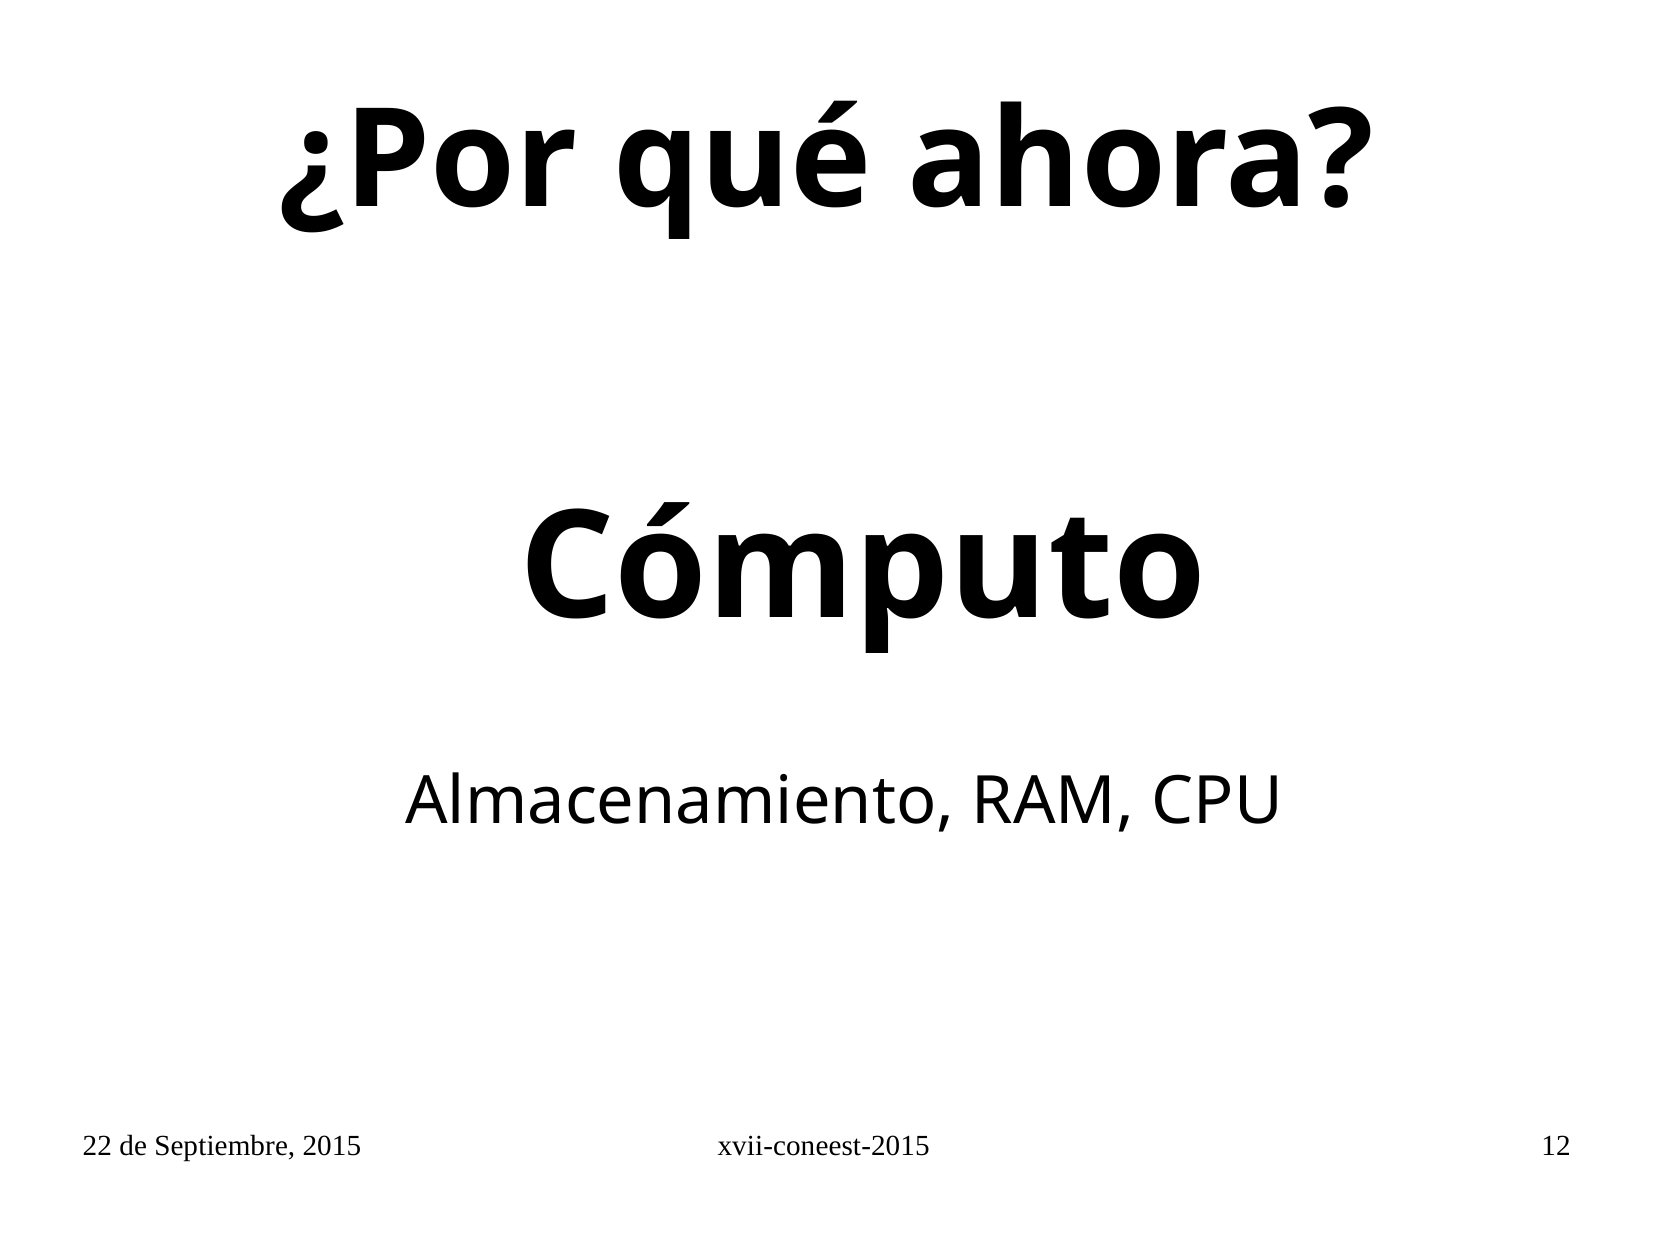

# ¿Por qué ahora?
Cómputo
Almacenamiento, RAM, CPU
22 de Septiembre, 2015
xvii-coneest-2015
12